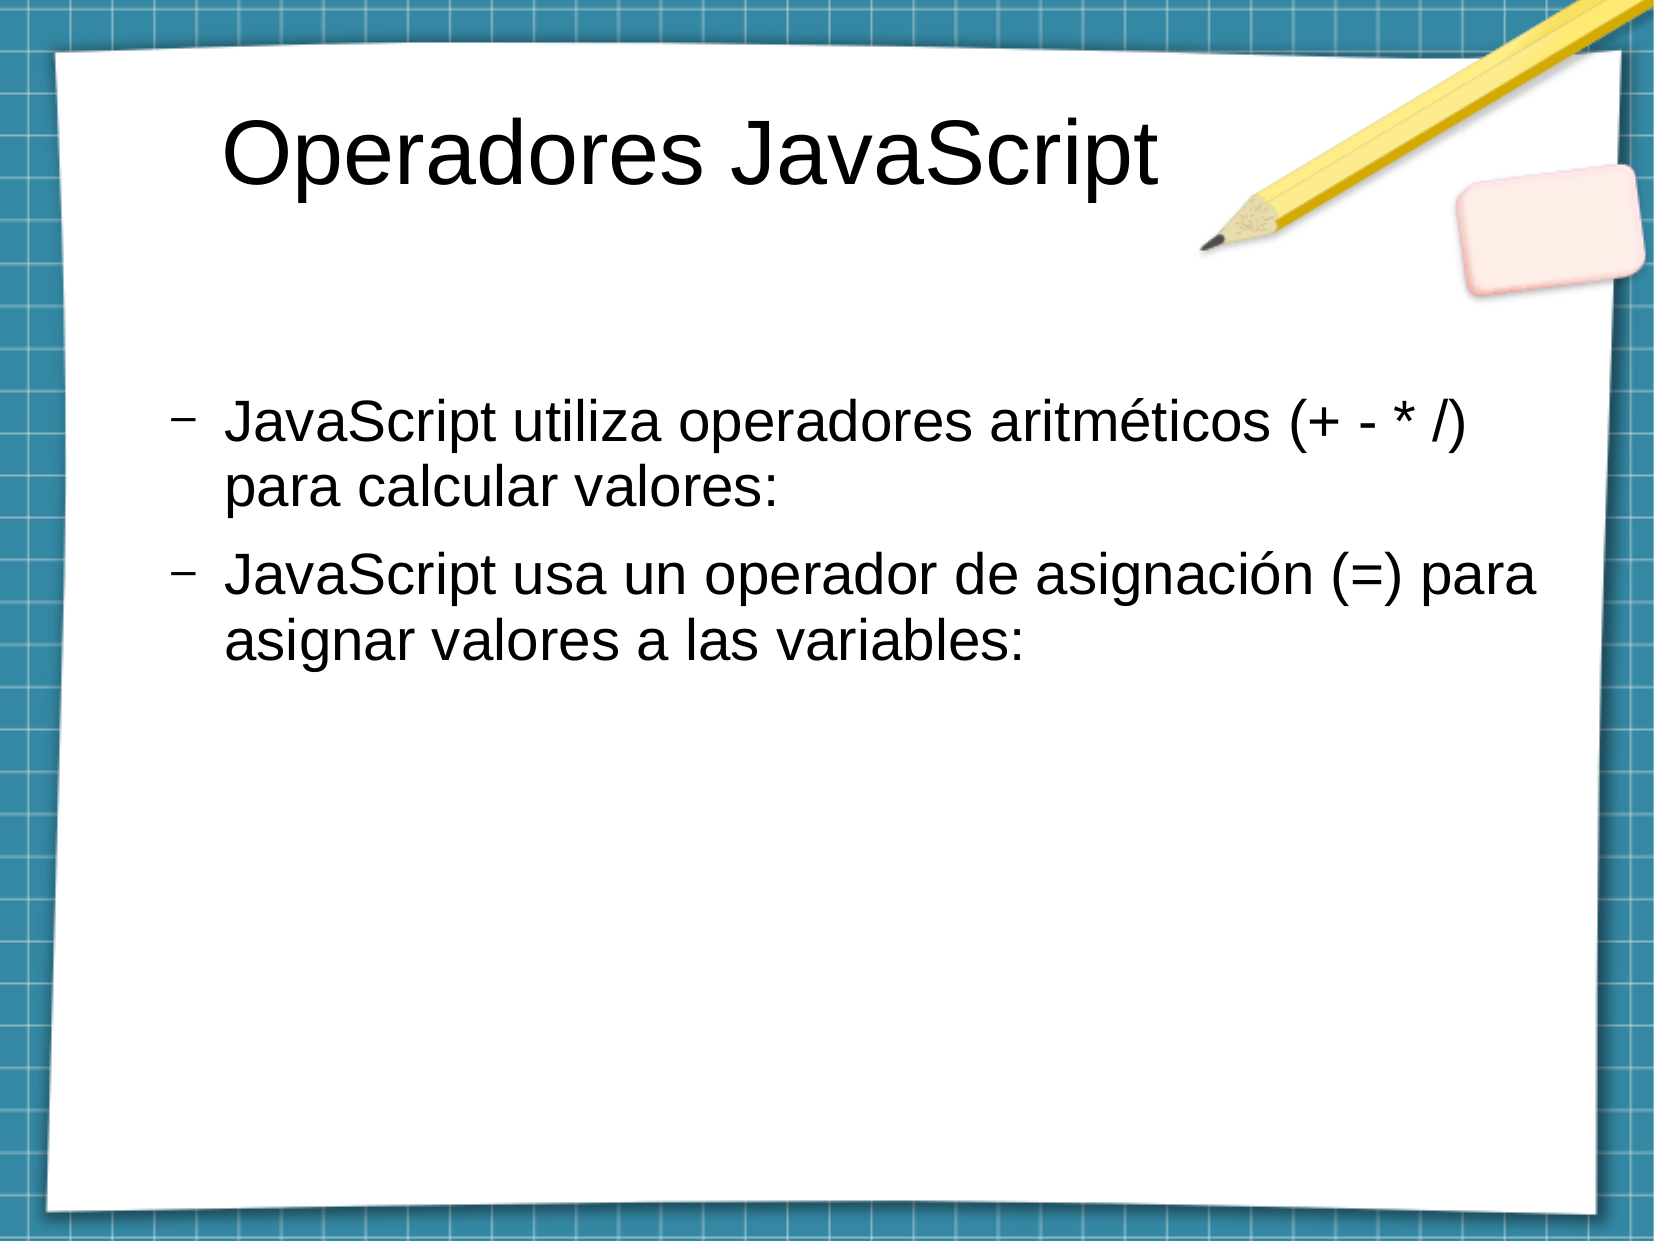

# Operadores JavaScript
JavaScript utiliza operadores aritméticos (+ - * /) para calcular valores:
JavaScript usa un operador de asignación (=) para asignar valores a las variables: